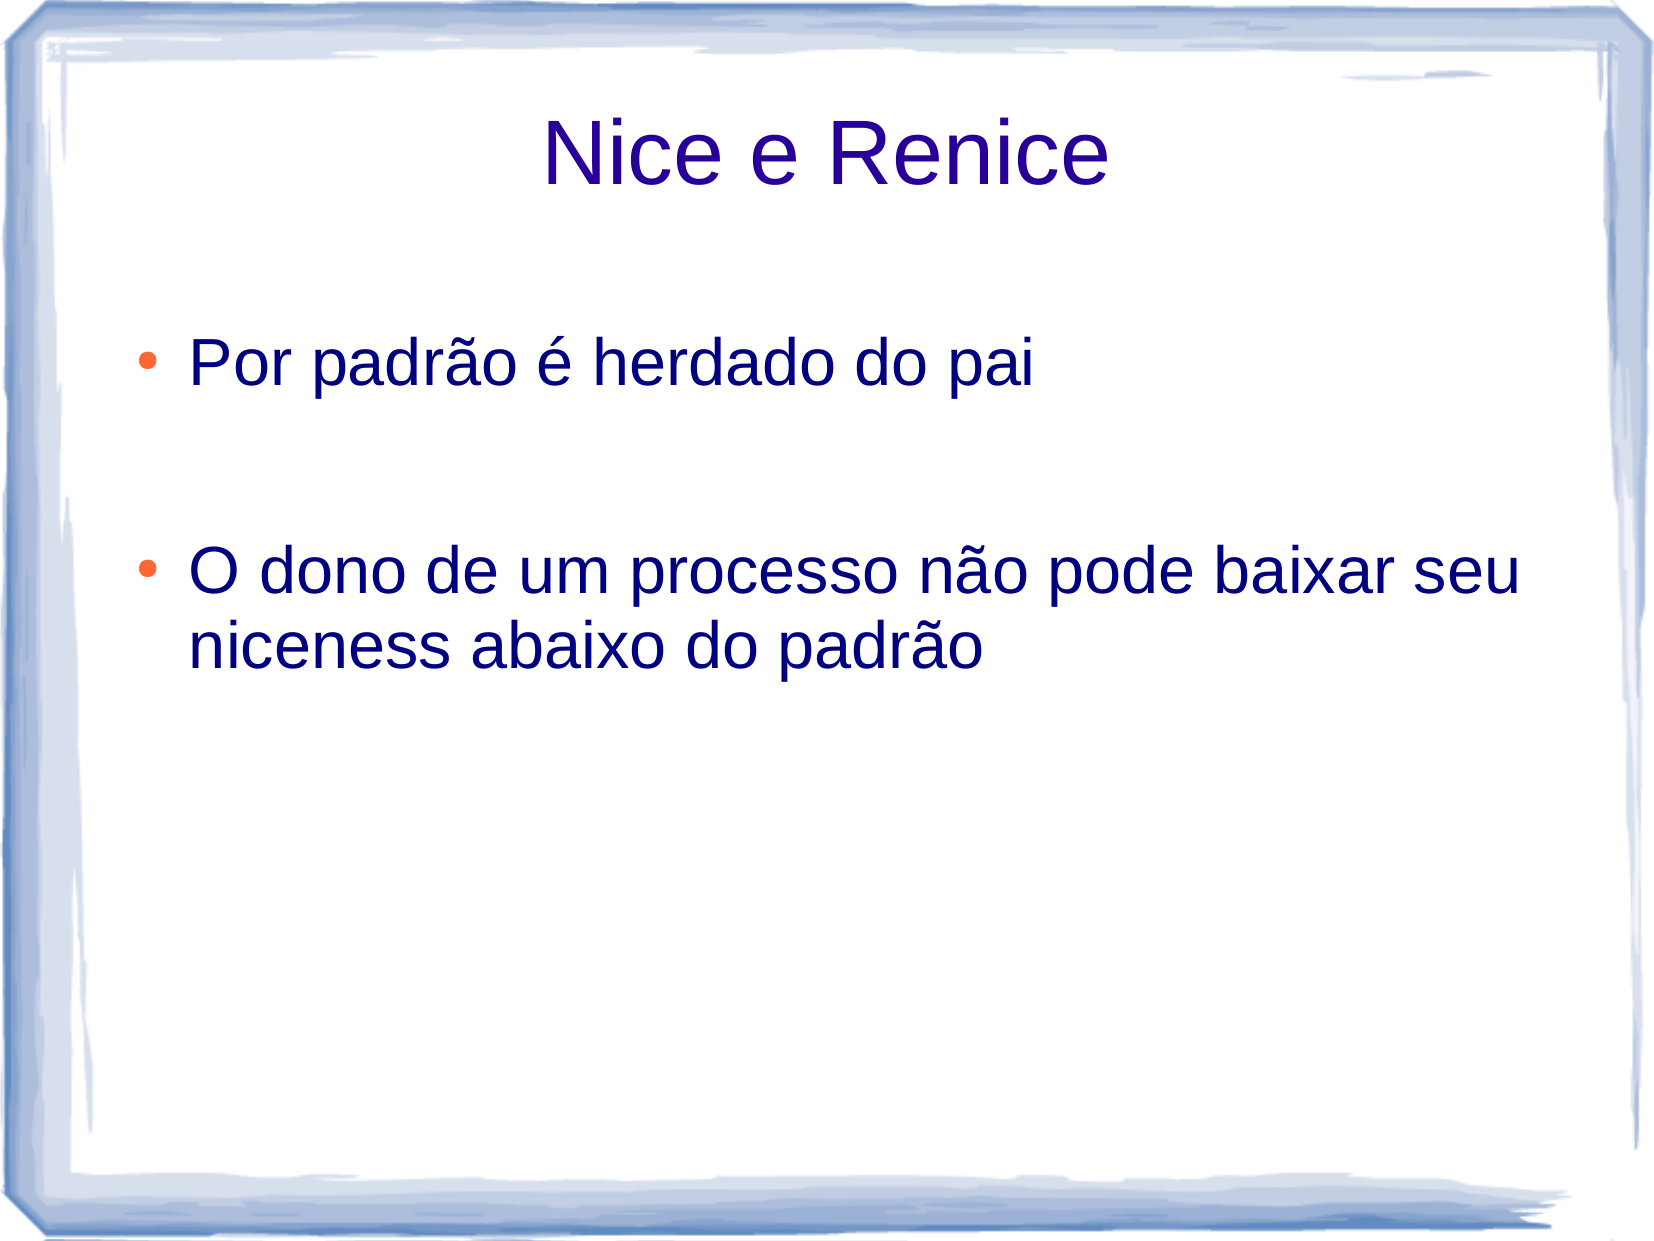

# Nice e Renice
Por padrão é herdado do pai
O dono de um processo não pode baixar seu niceness abaixo do padrão